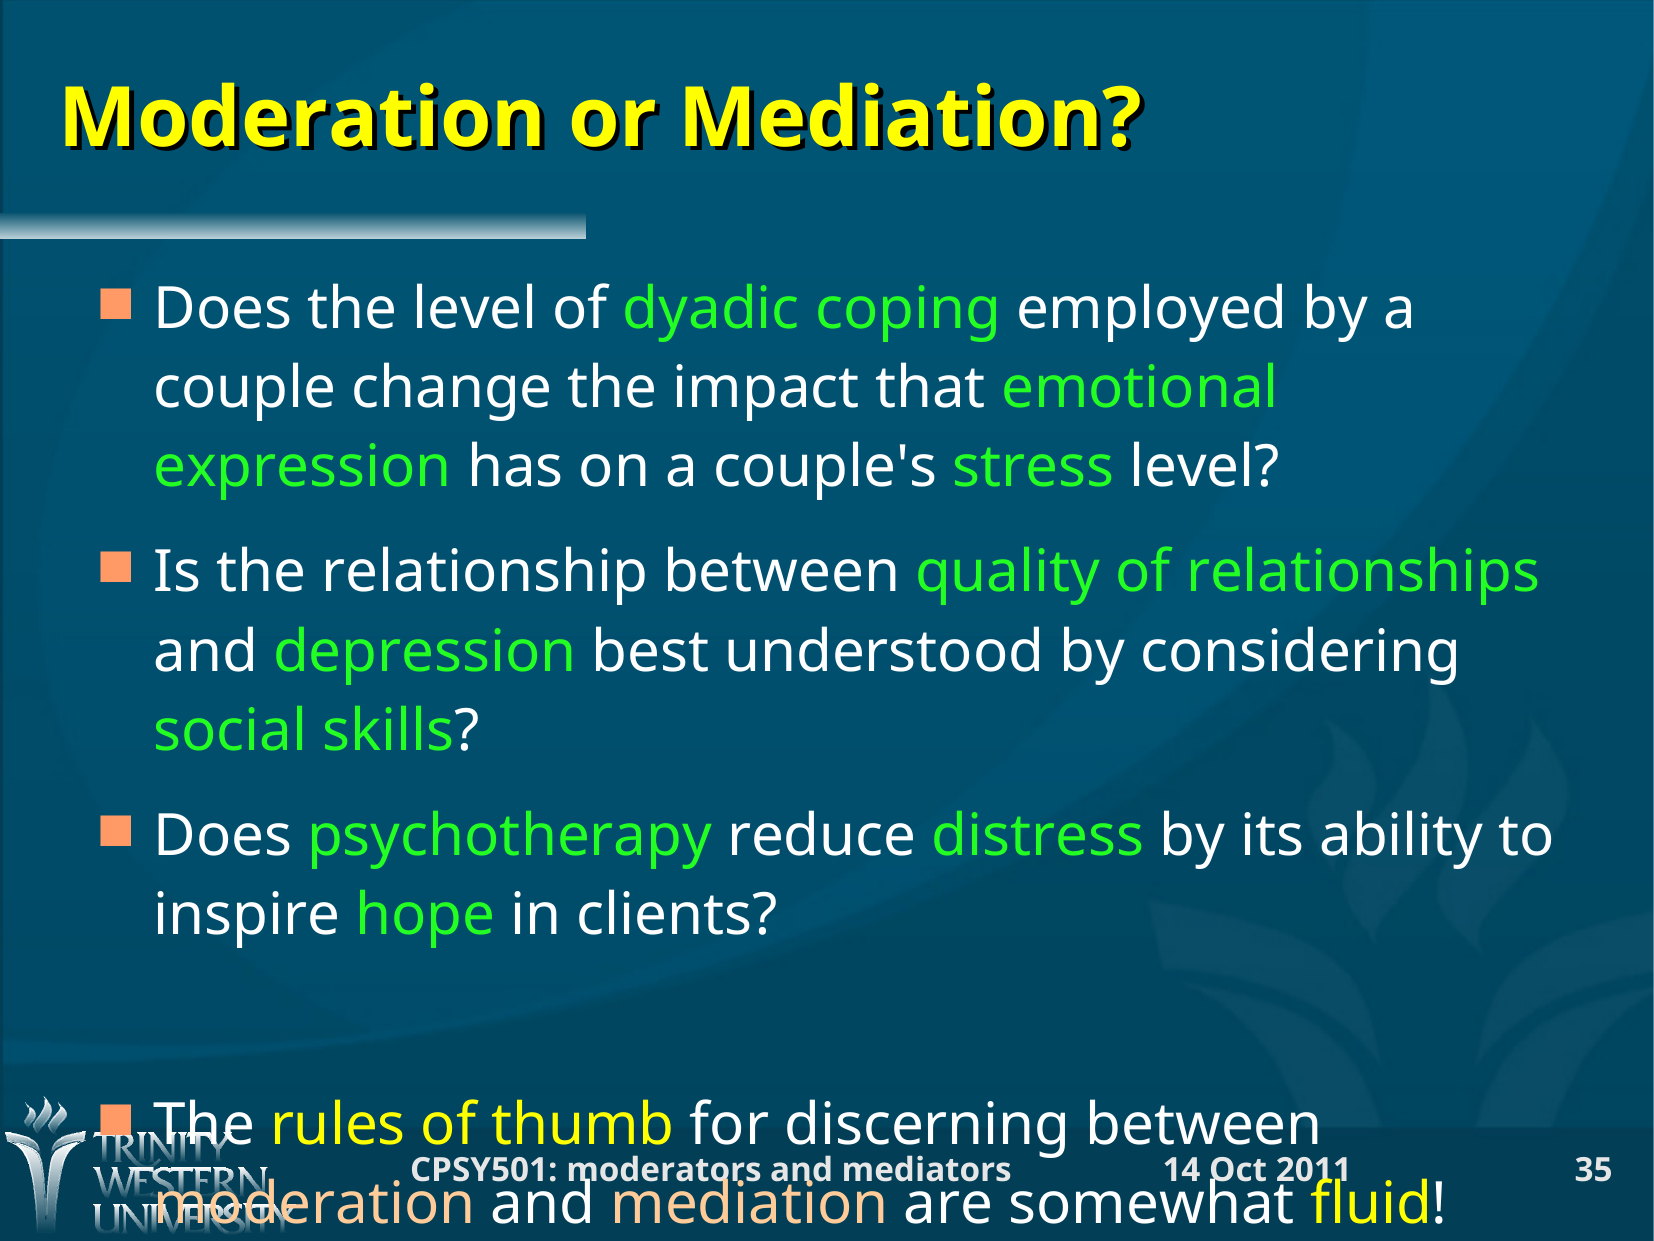

# Moderation or Mediation?
Does the level of dyadic coping employed by a couple change the impact that emotional expression has on a couple's stress level?
Is the relationship between quality of relationships and depression best understood by considering social skills?
Does psychotherapy reduce distress by its ability to inspire hope in clients?
The rules of thumb for discerning between moderation and mediation are somewhat fluid!
CPSY501: moderators and mediators
14 Oct 2011
35